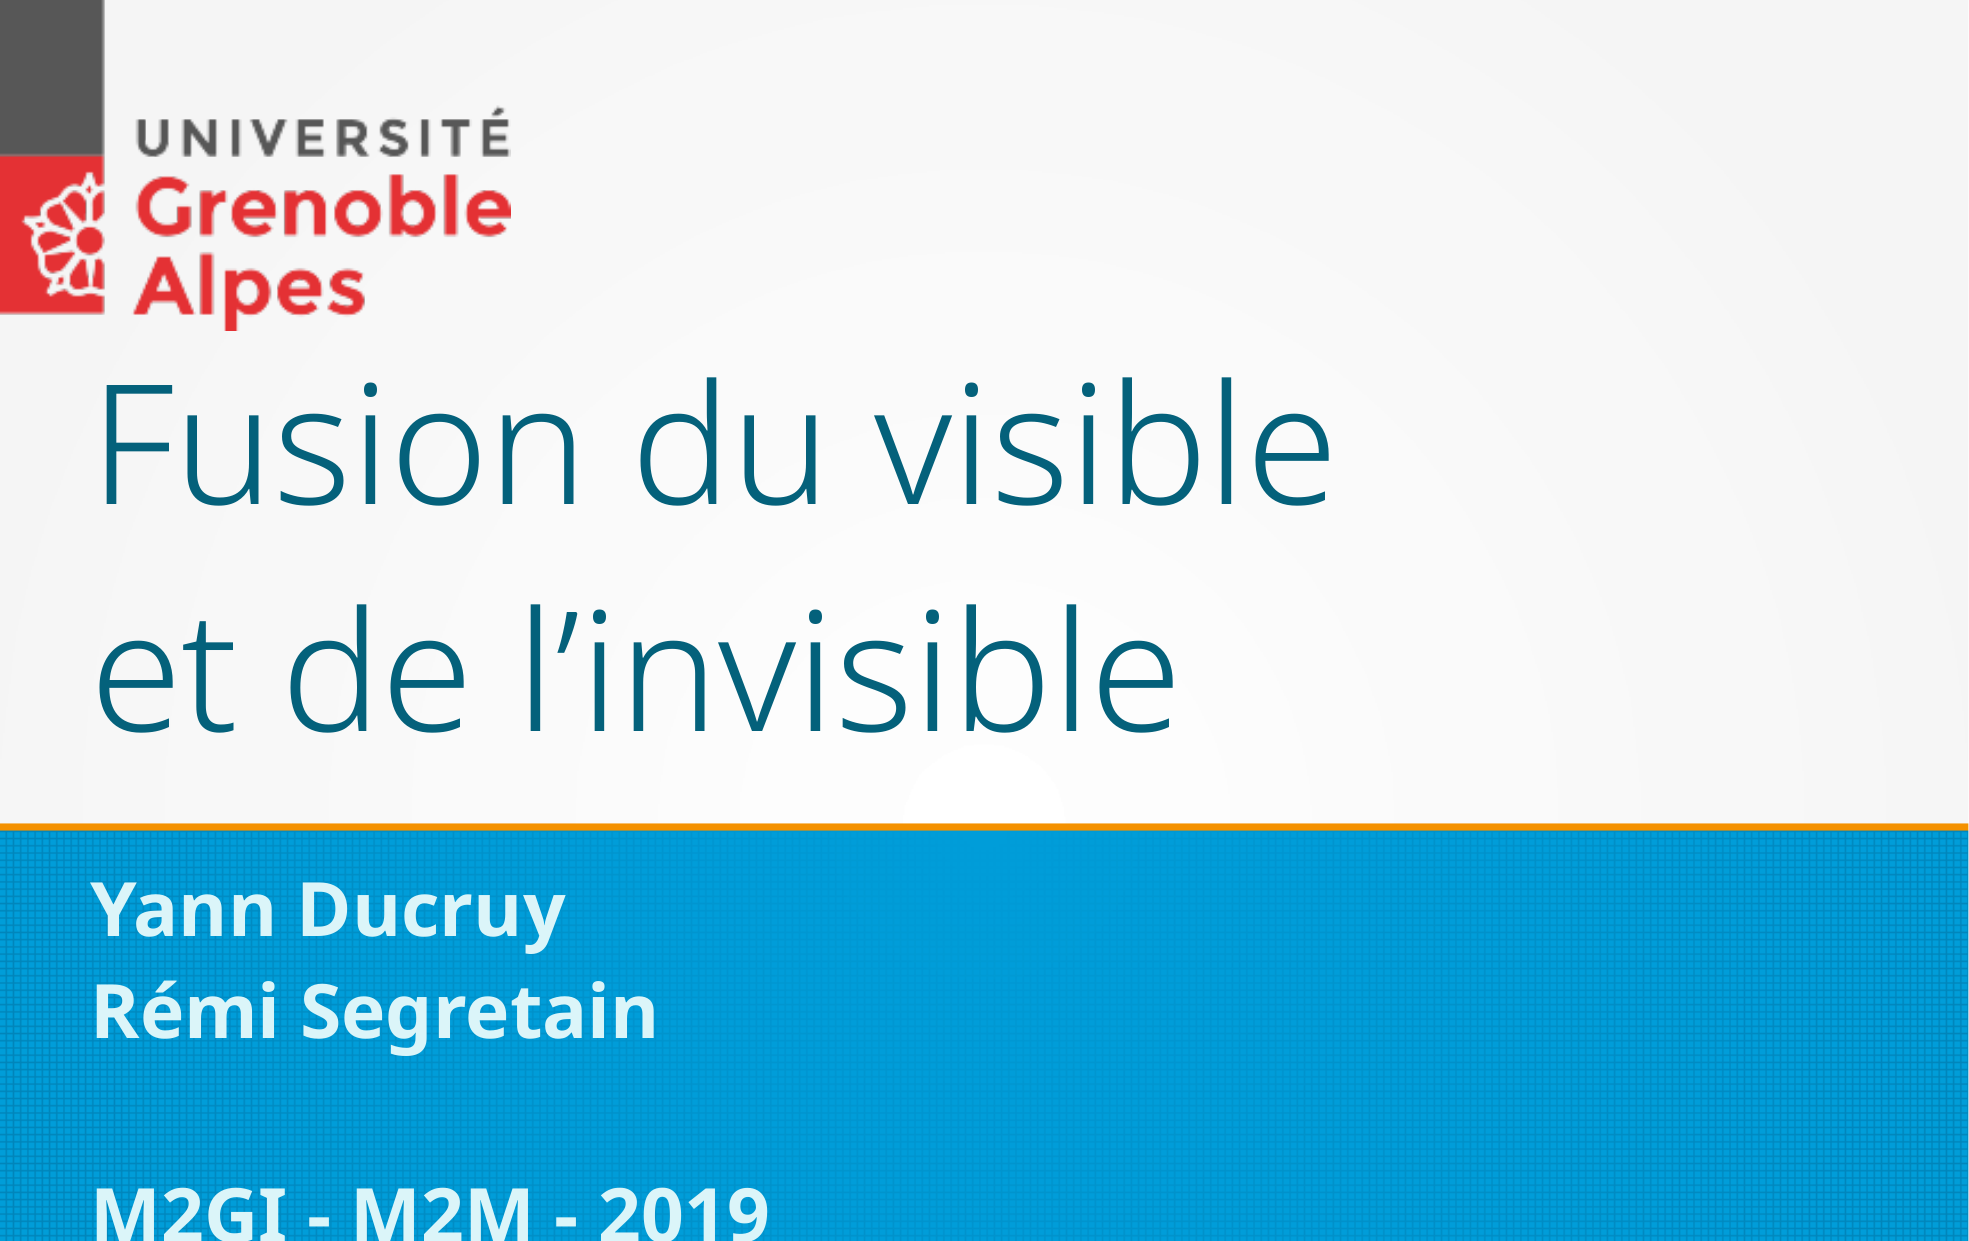

# Fusion du visible et de l’invisible
Yann Ducruy
Rémi Segretain
M2GI - M2M - 2019